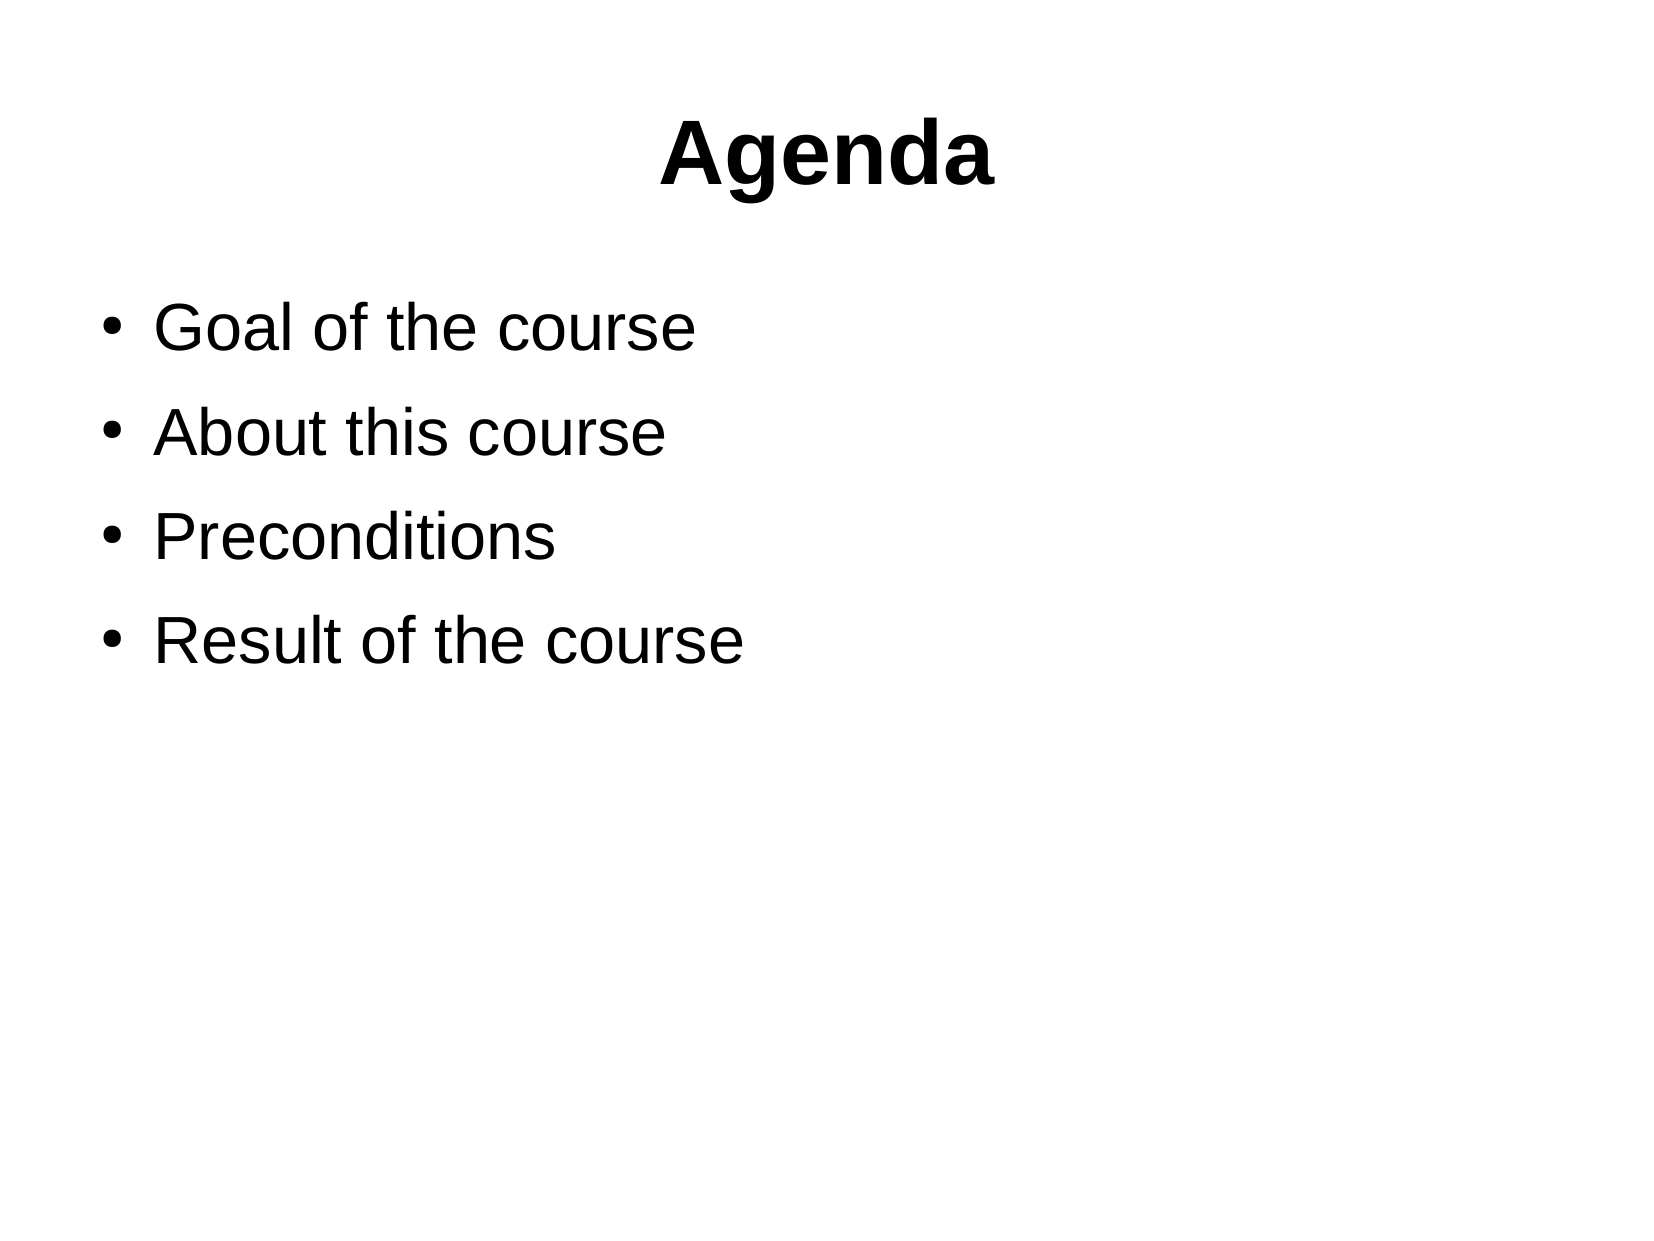

# Agenda
Goal of the course
About this course
Preconditions
Result of the course